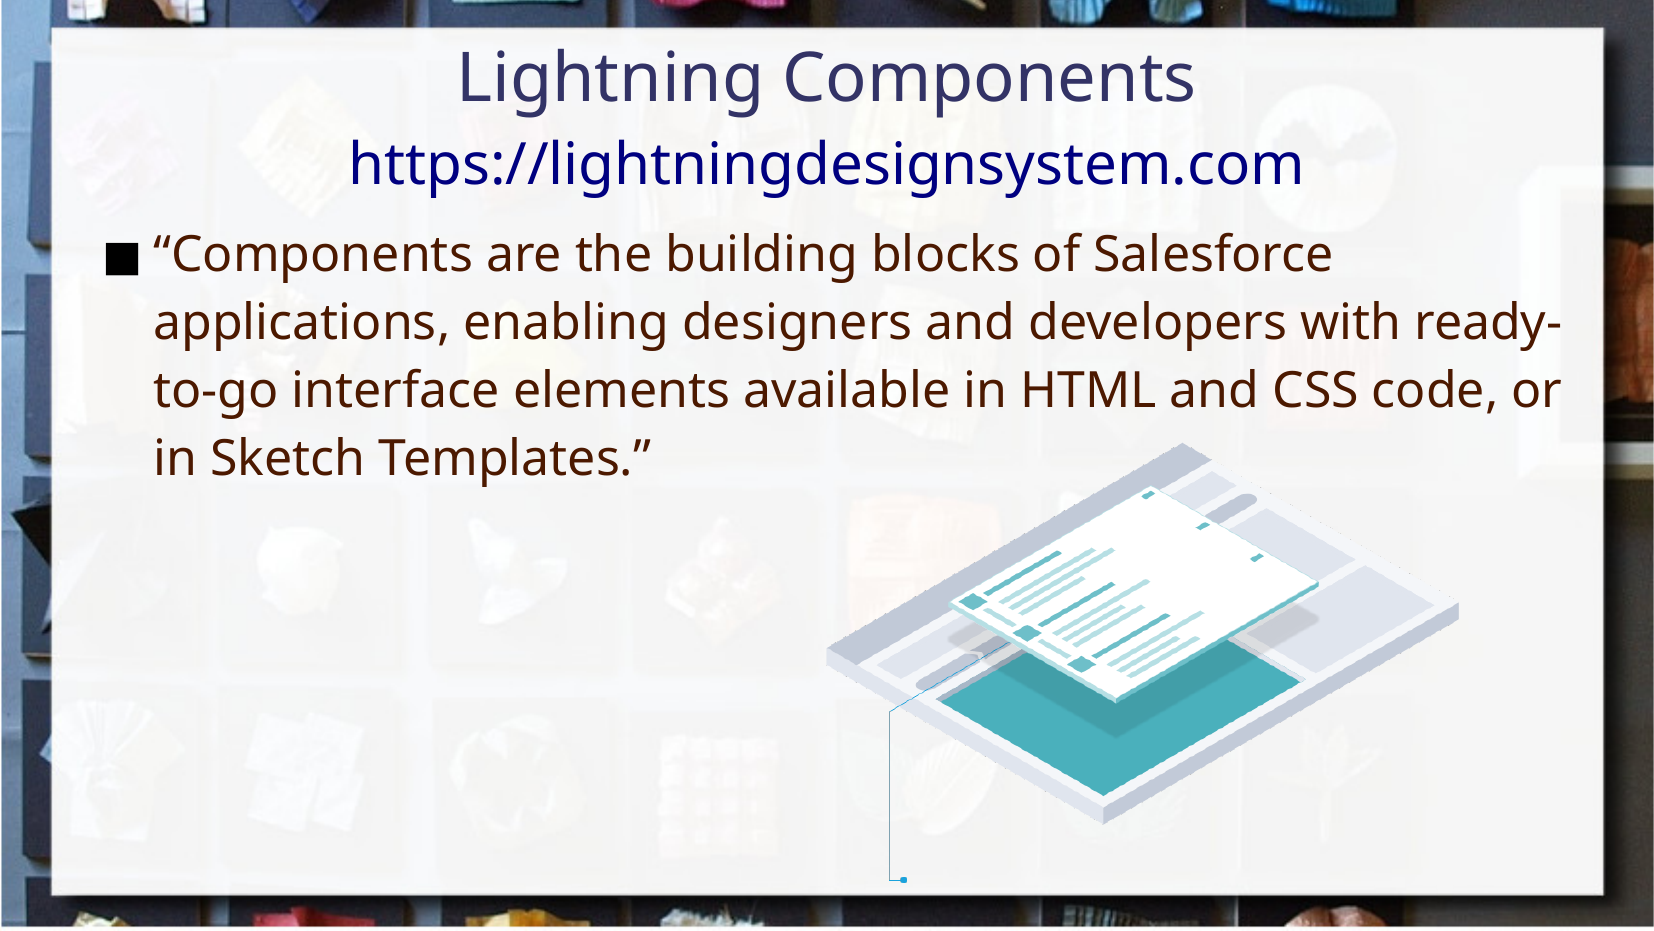

# Lightning Components https://lightningdesignsystem.com
“Components are the building blocks of Salesforce applications, enabling designers and developers with ready-to-go interface elements available in HTML and CSS code, or in Sketch Templates.”